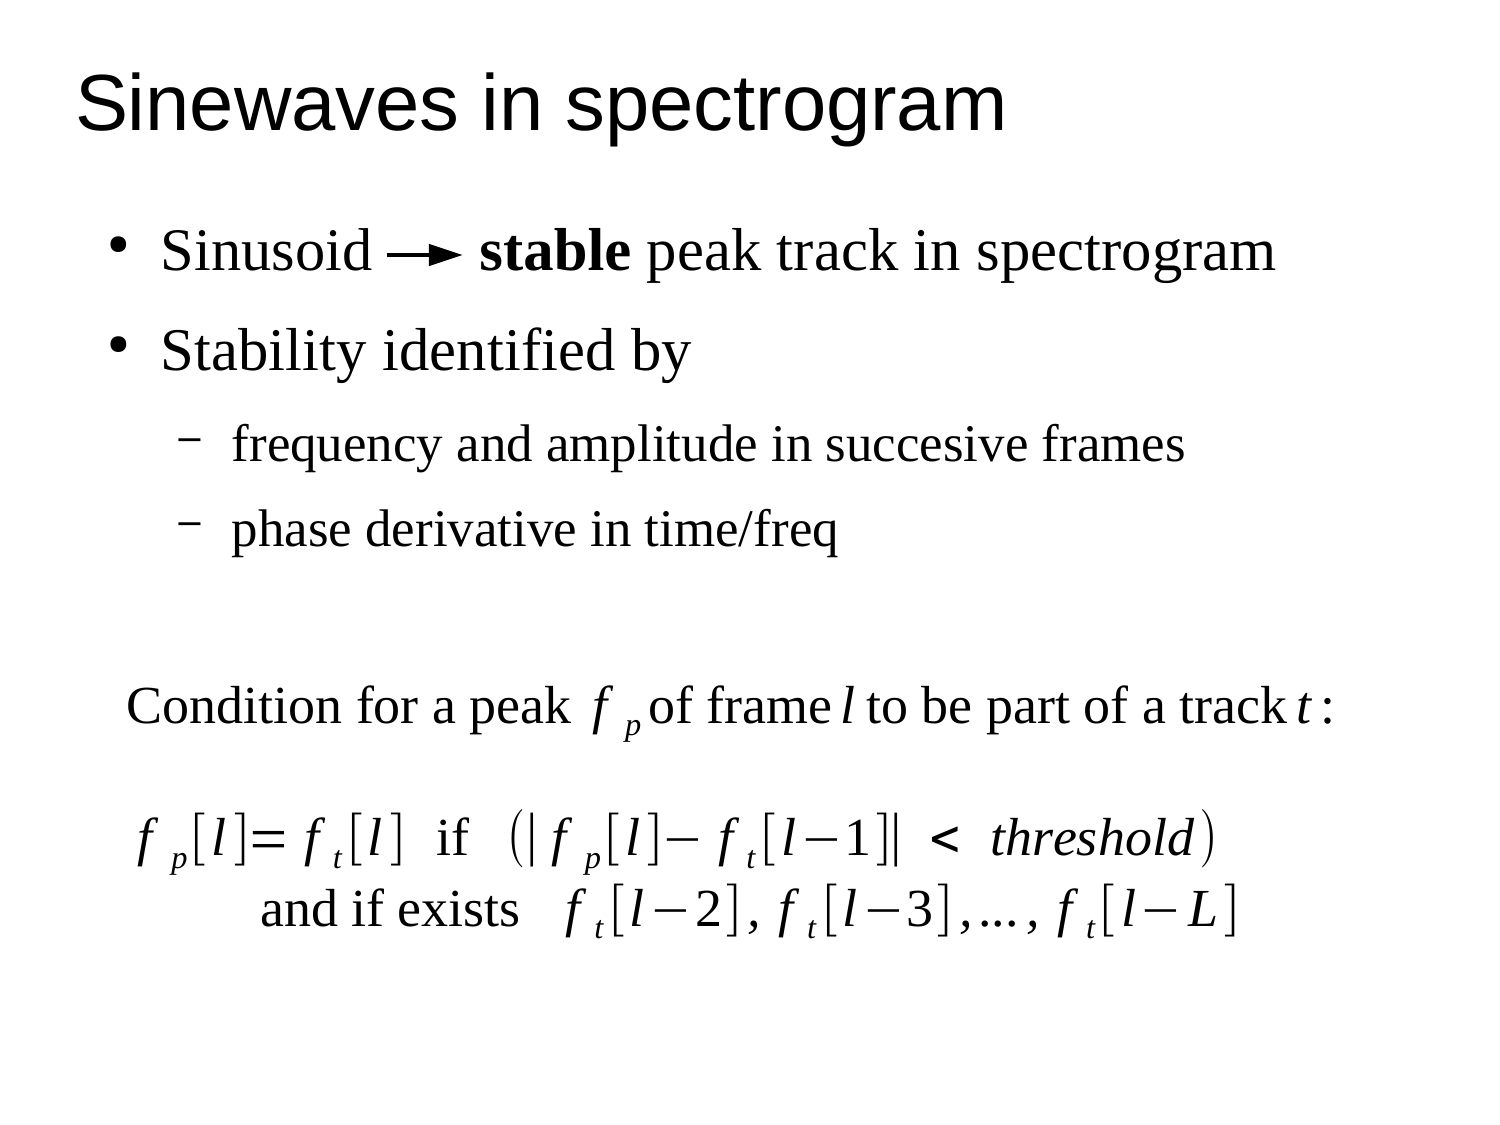

# Sinewaves in spectrogram
Sinusoid stable peak track in spectrogram
Stability identified by
frequency and amplitude in succesive frames
phase derivative in time/freq